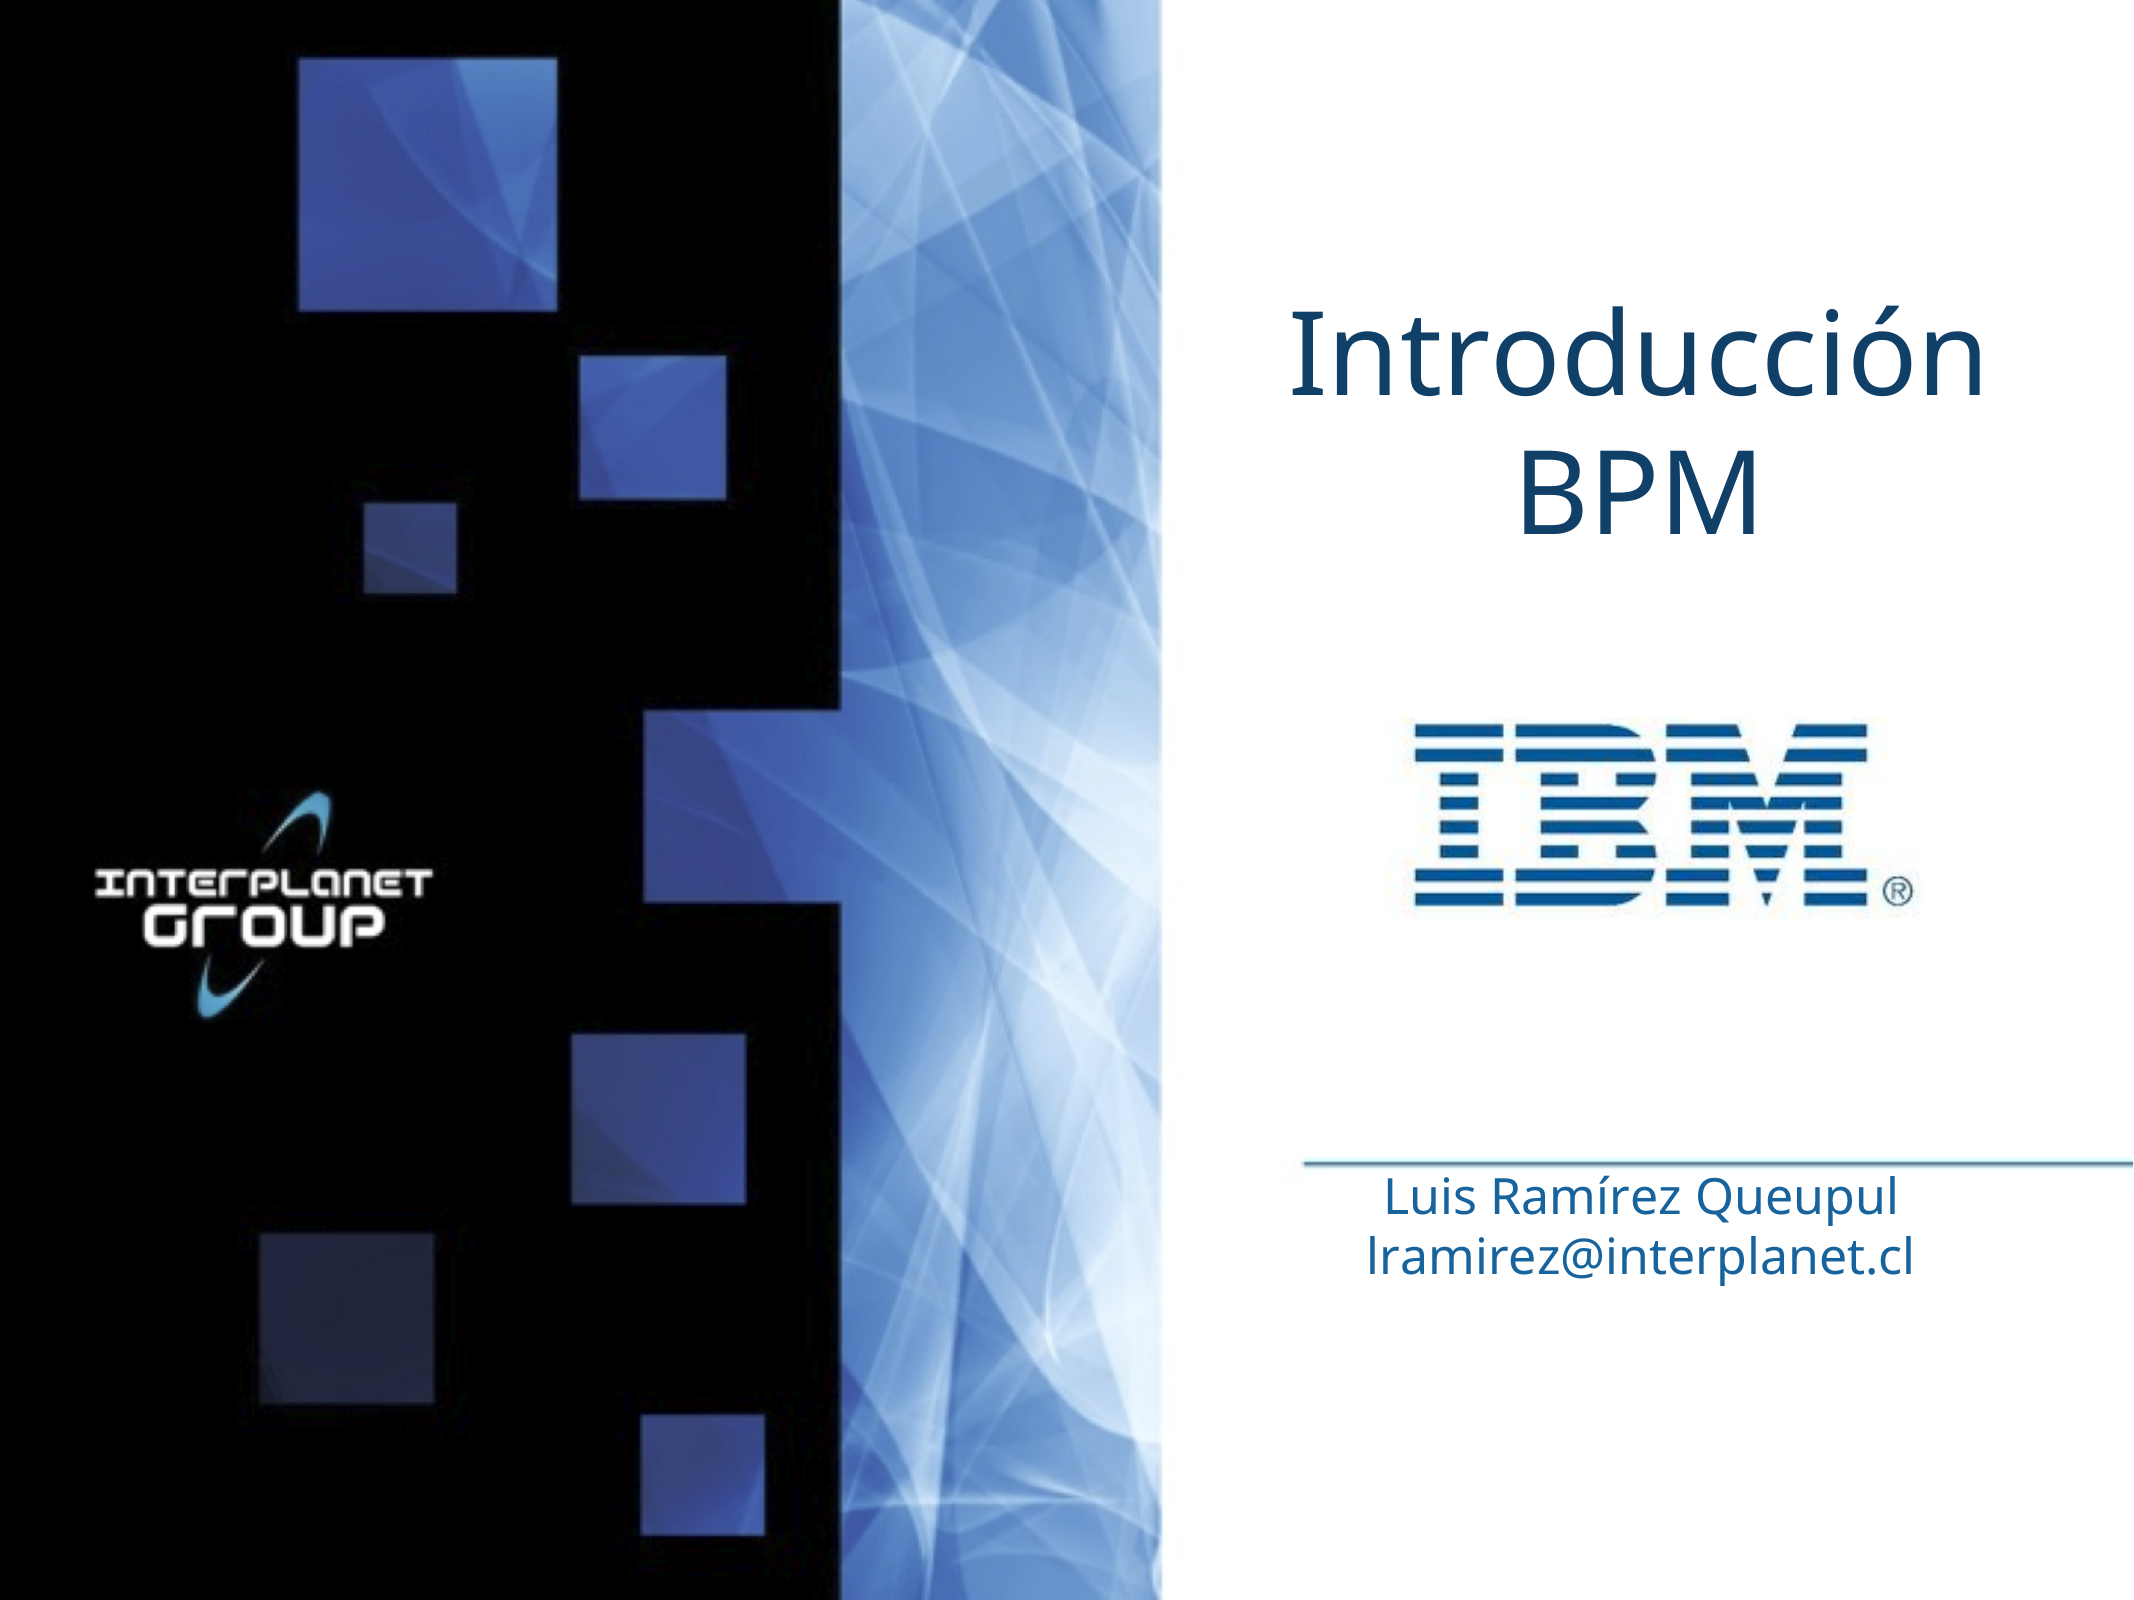

# Introducción BPM
Luis Ramírez Queupul
lramirez@interplanet.cl